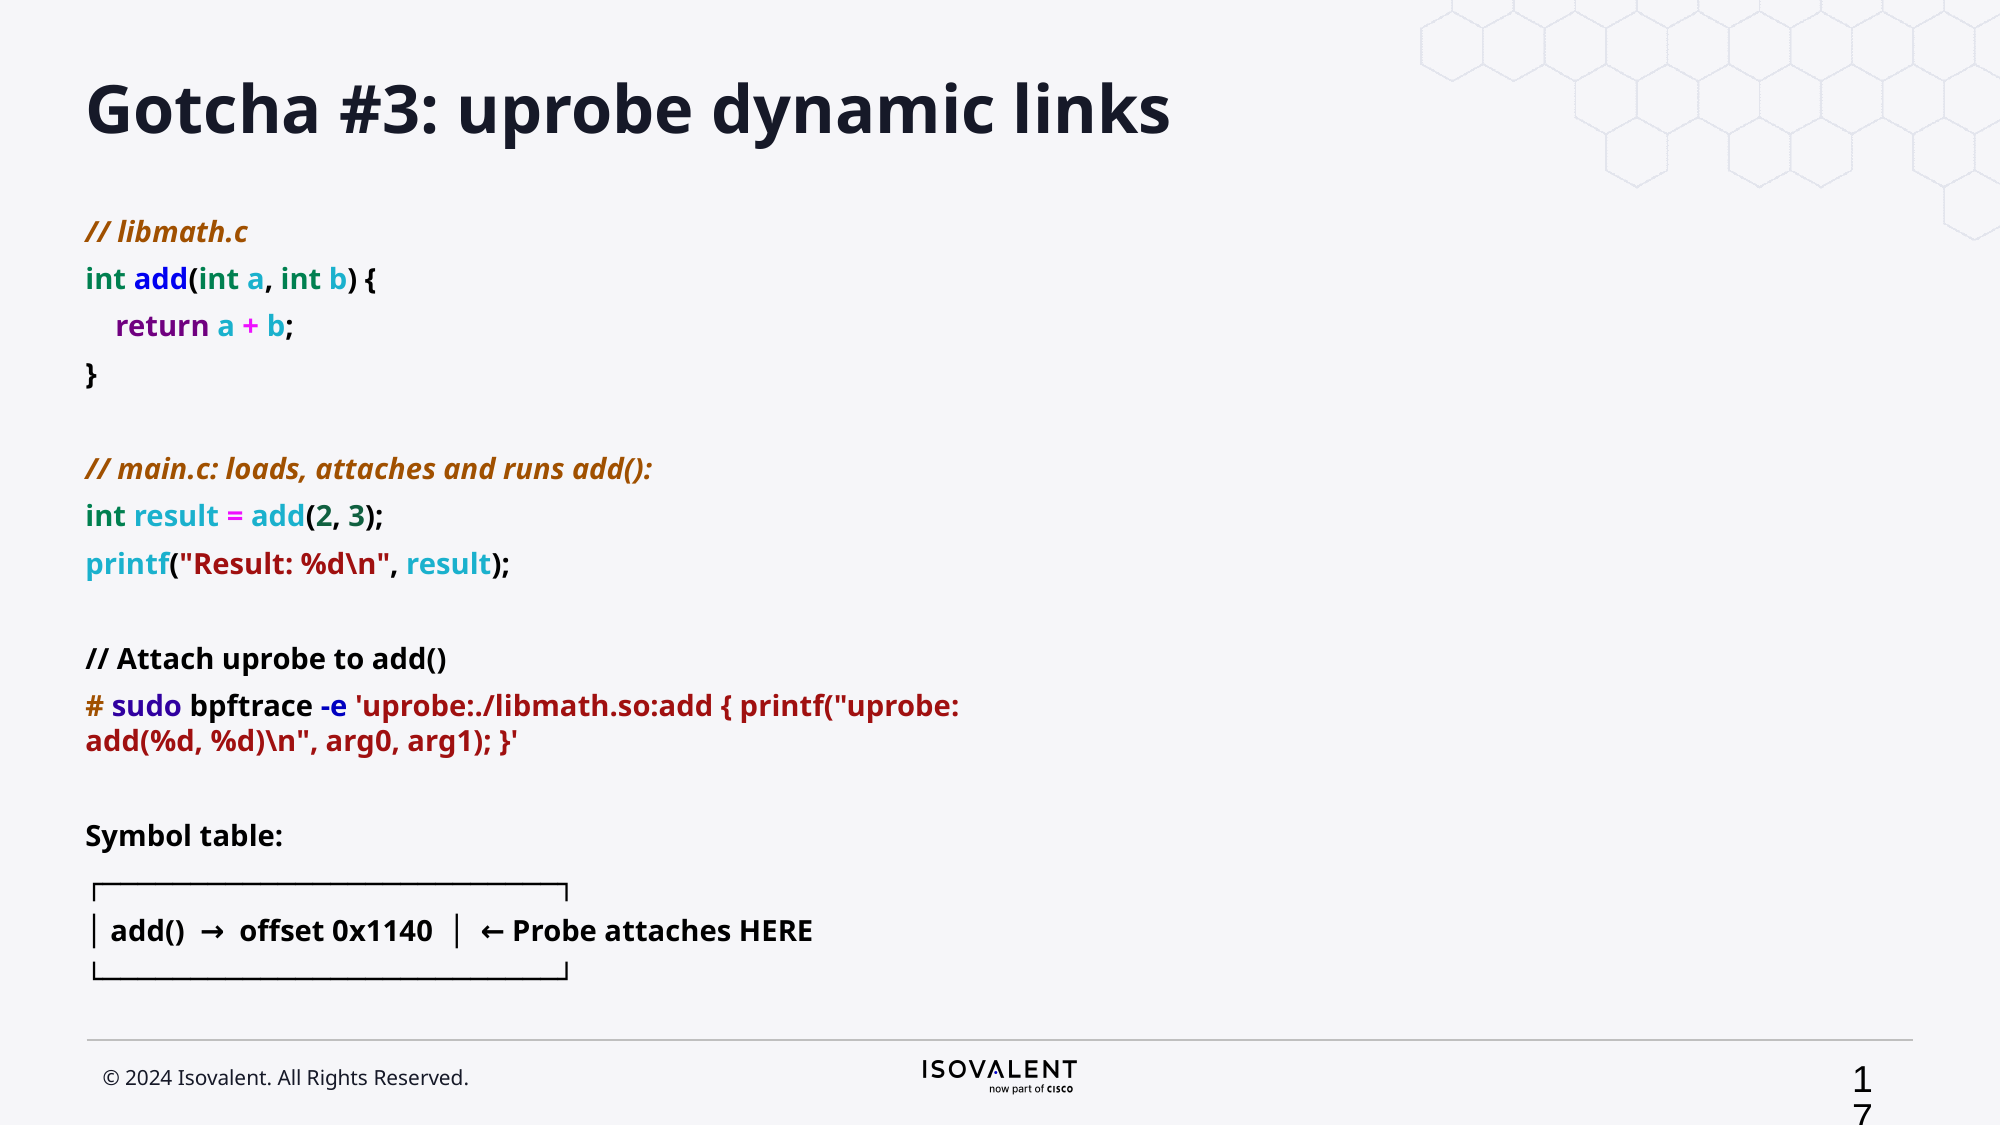

# Gotcha #3: uprobe dynamic links
// libmath.c
int add(int a, int b) {
 return a + b;
}
// main.c: loads, attaches and runs add():
int result = add(2, 3);
printf("Result: %d\n", result);
// Attach uprobe to add()
# sudo bpftrace -e 'uprobe:./libmath.so:add { printf("uprobe: add(%d, %d)\n", arg0, arg1); }'
Symbol table:
┌──────────────────────────┐
│ add() → offset 0x1140 │ ← Probe attaches HERE
└──────────────────────────┘